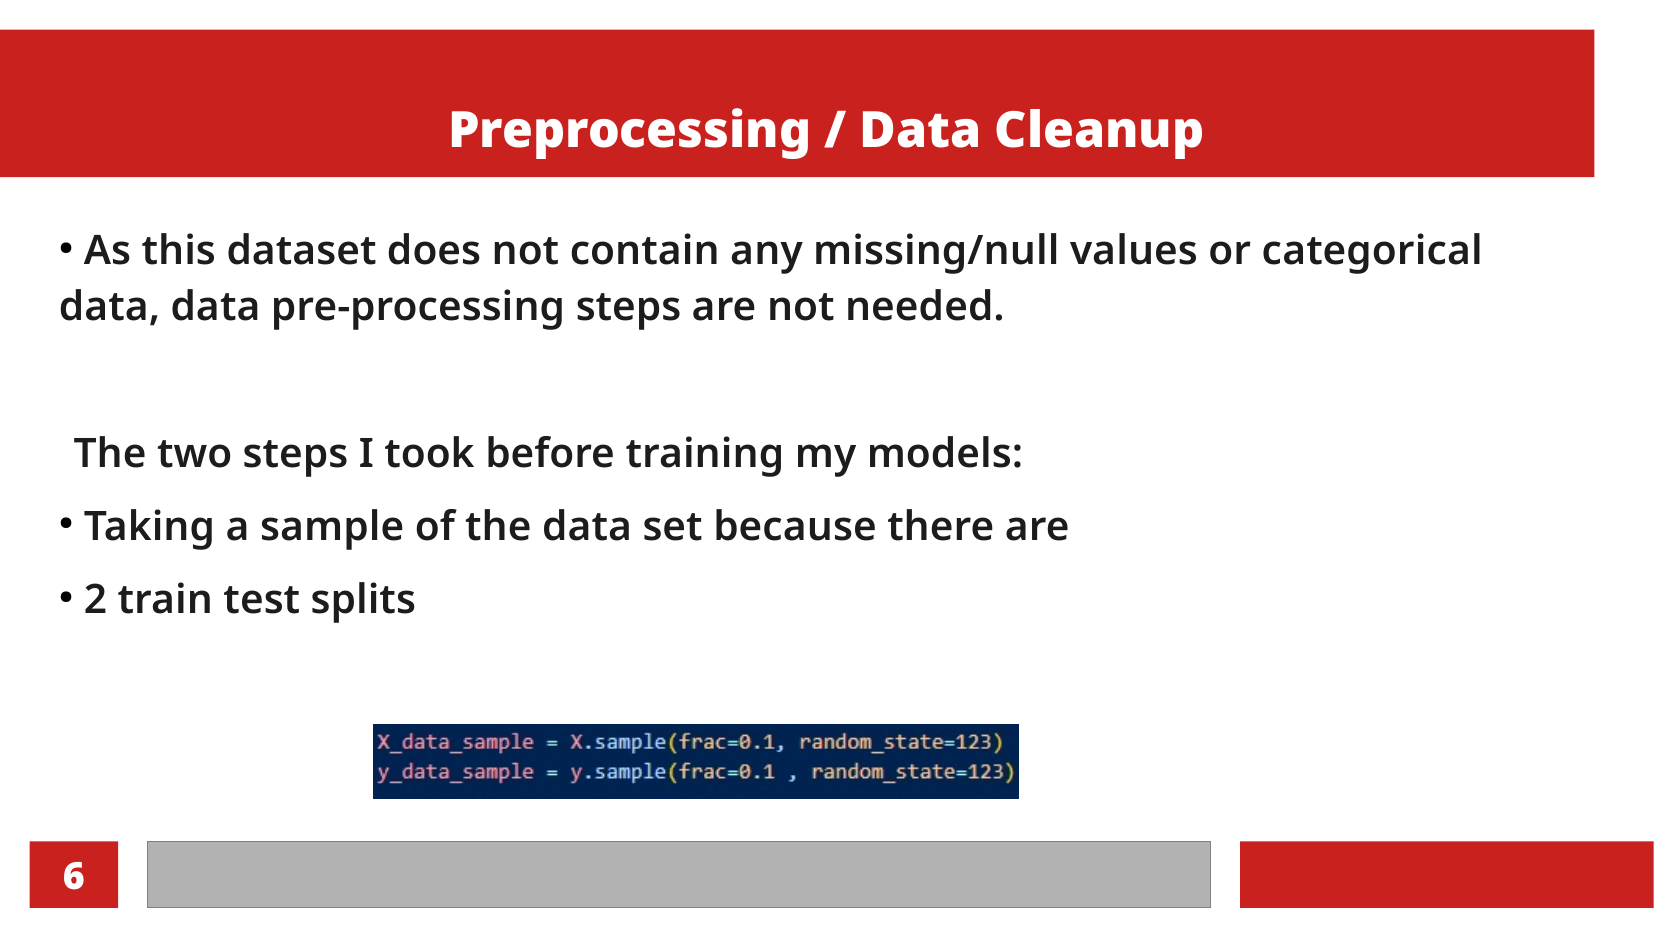

# Preprocessing / Data Cleanup
 As this dataset does not contain any missing/null values or categorical data, data pre-processing steps are not needed.
The two steps I took before training my models:
 Taking a sample of the data set because there are
 2 train test splits
6